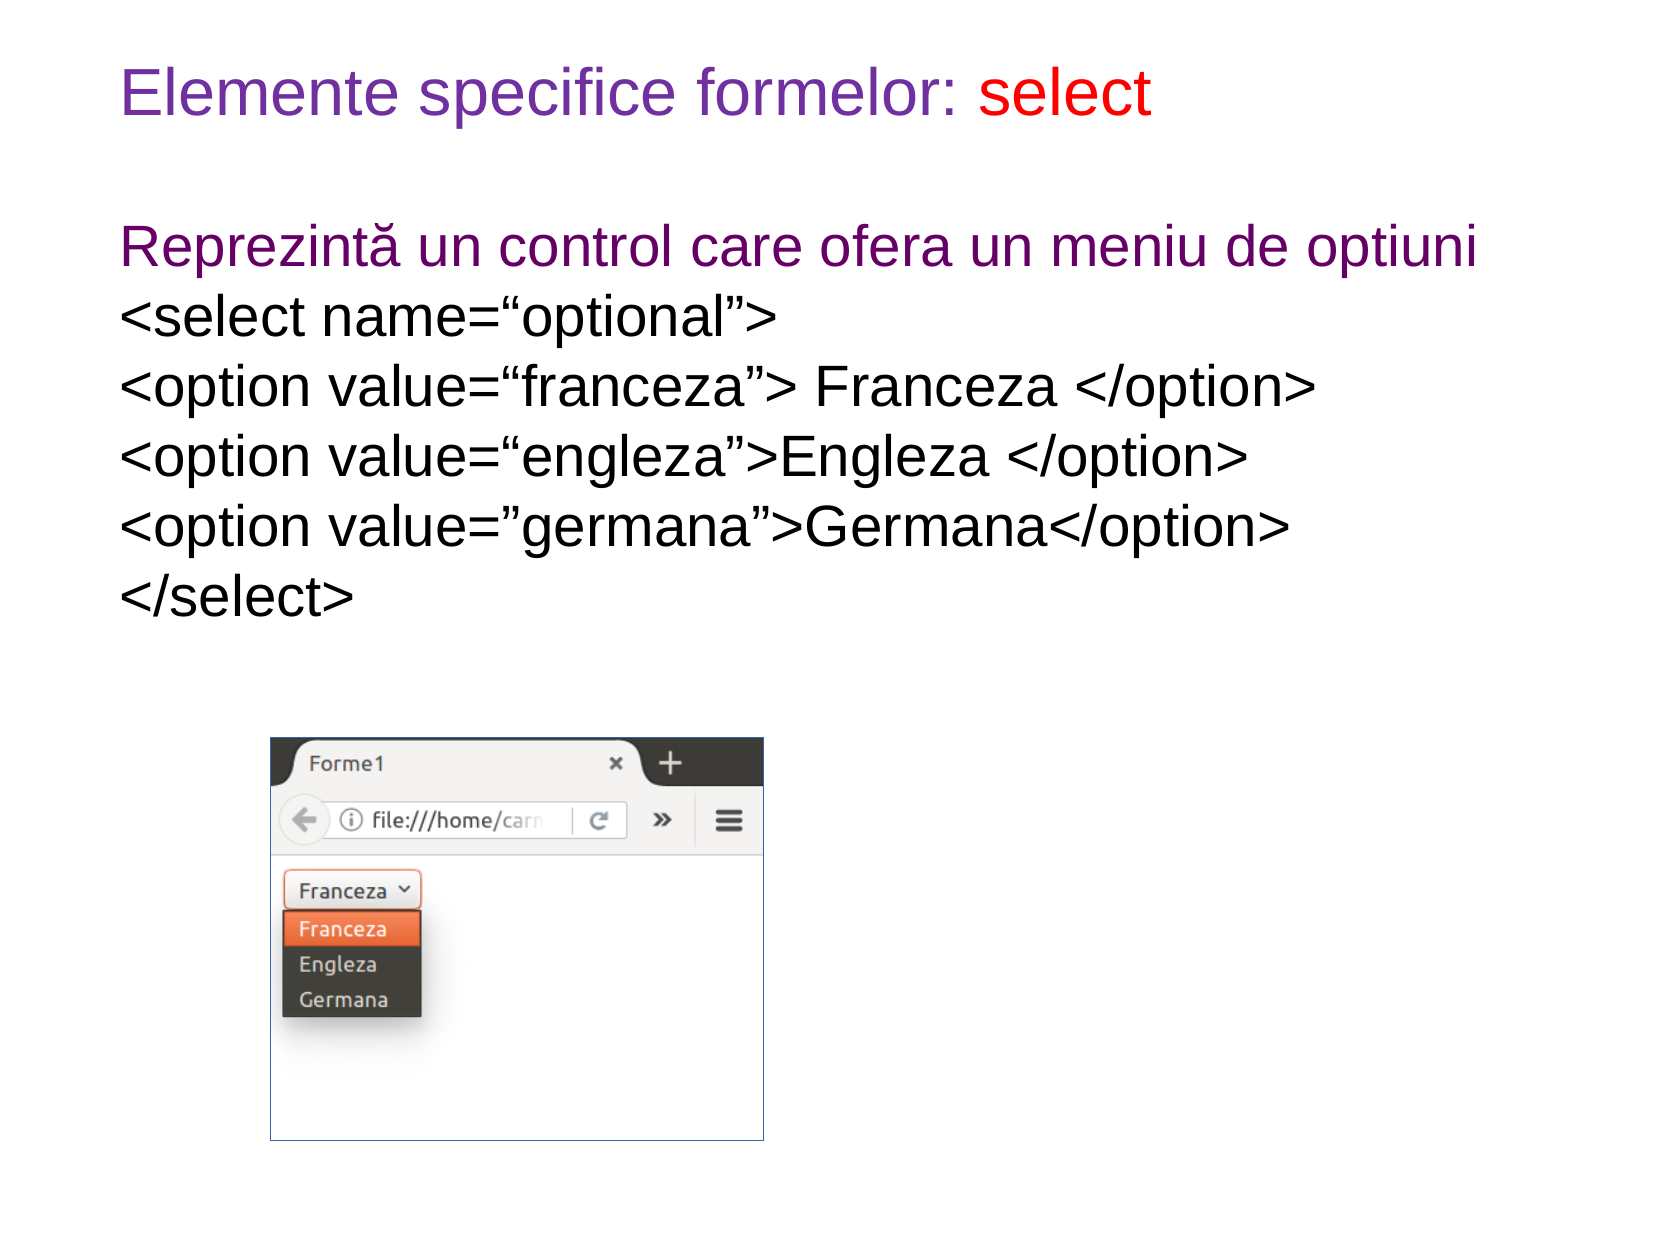

Elemente specifice formelor: select
Reprezintă un control care ofera un meniu de optiuni
<select name=“optional”>
<option value=“franceza”> Franceza </option>
<option value=“engleza”>Engleza </option>
<option value=”germana”>Germana</option>
</select>